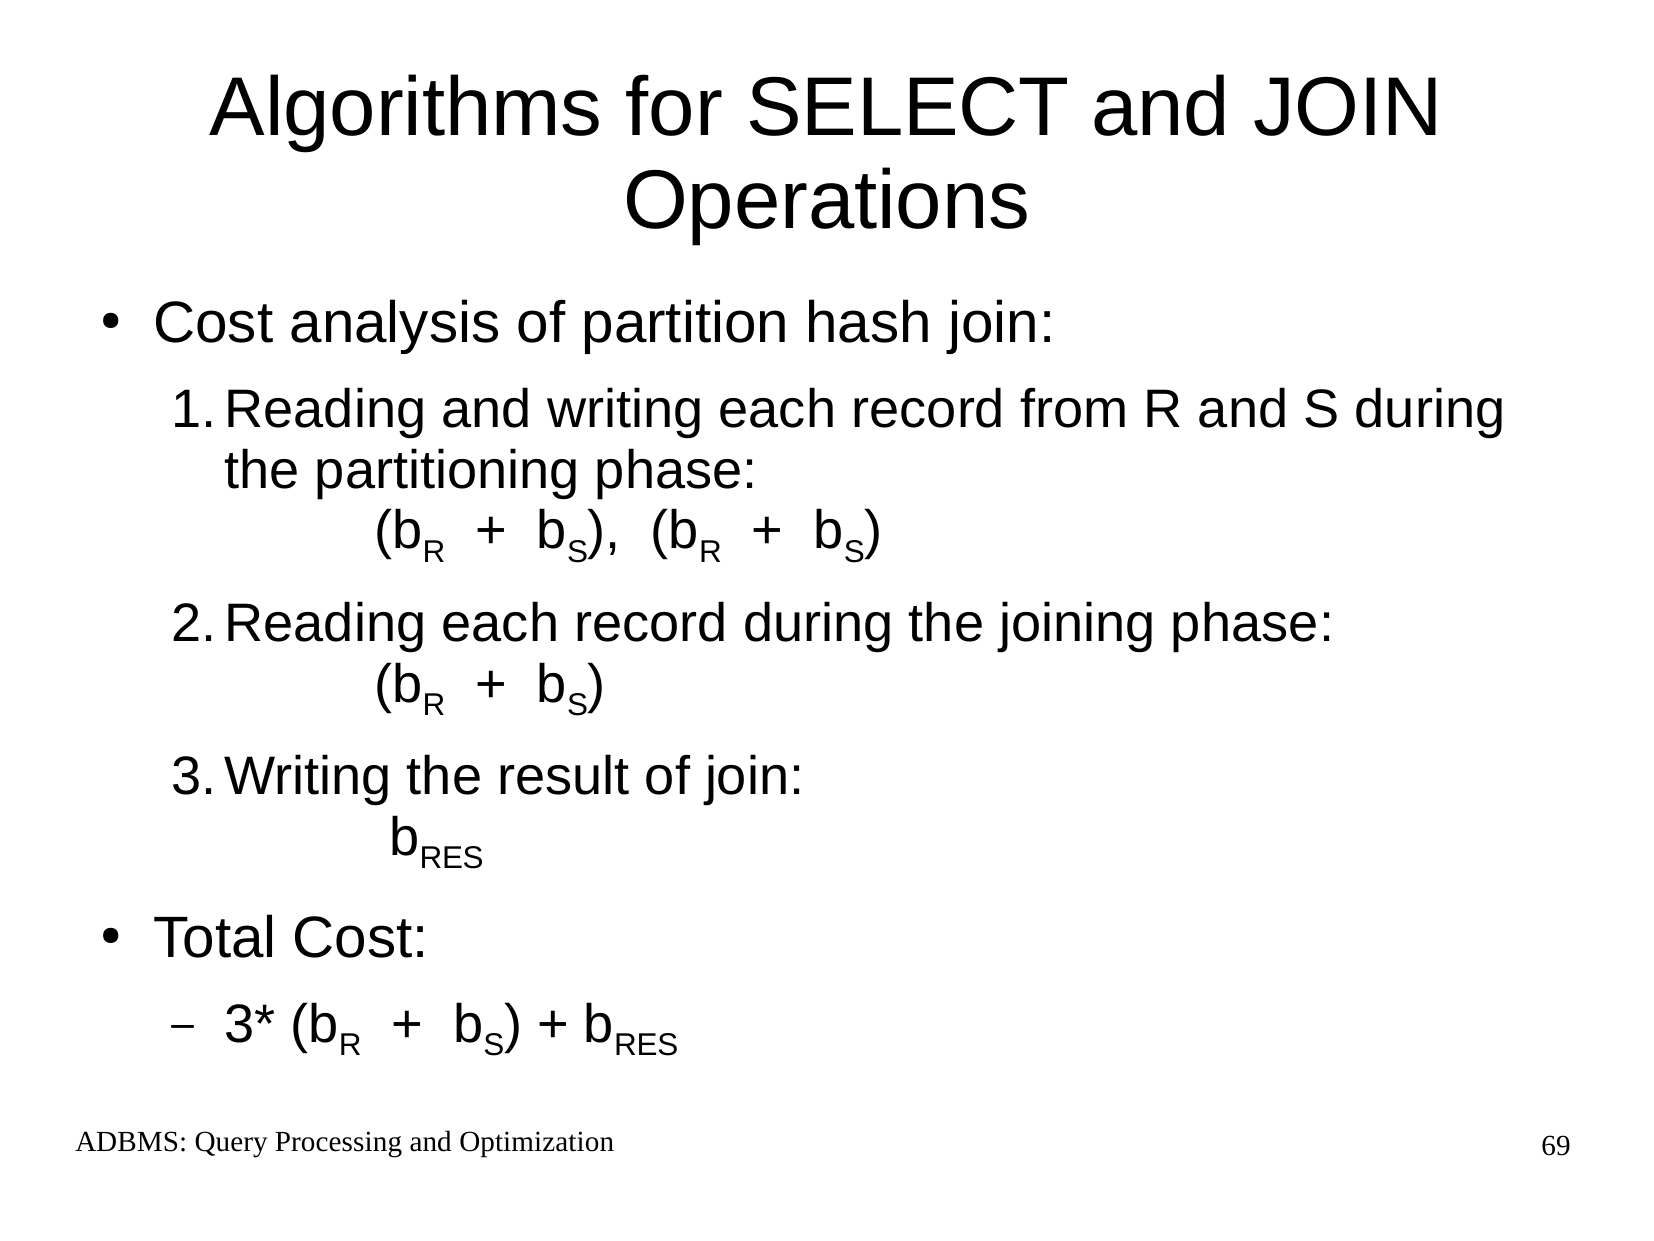

# Algorithms for SELECT and JOIN Operations
Cost analysis of partition hash join:
Reading and writing each record from R and S during the partitioning phase:
		(bR + bS), (bR + bS)
Reading each record during the joining phase:
		(bR + bS)
Writing the result of join:
		 bRES
Total Cost:
3* (bR + bS) + bRES